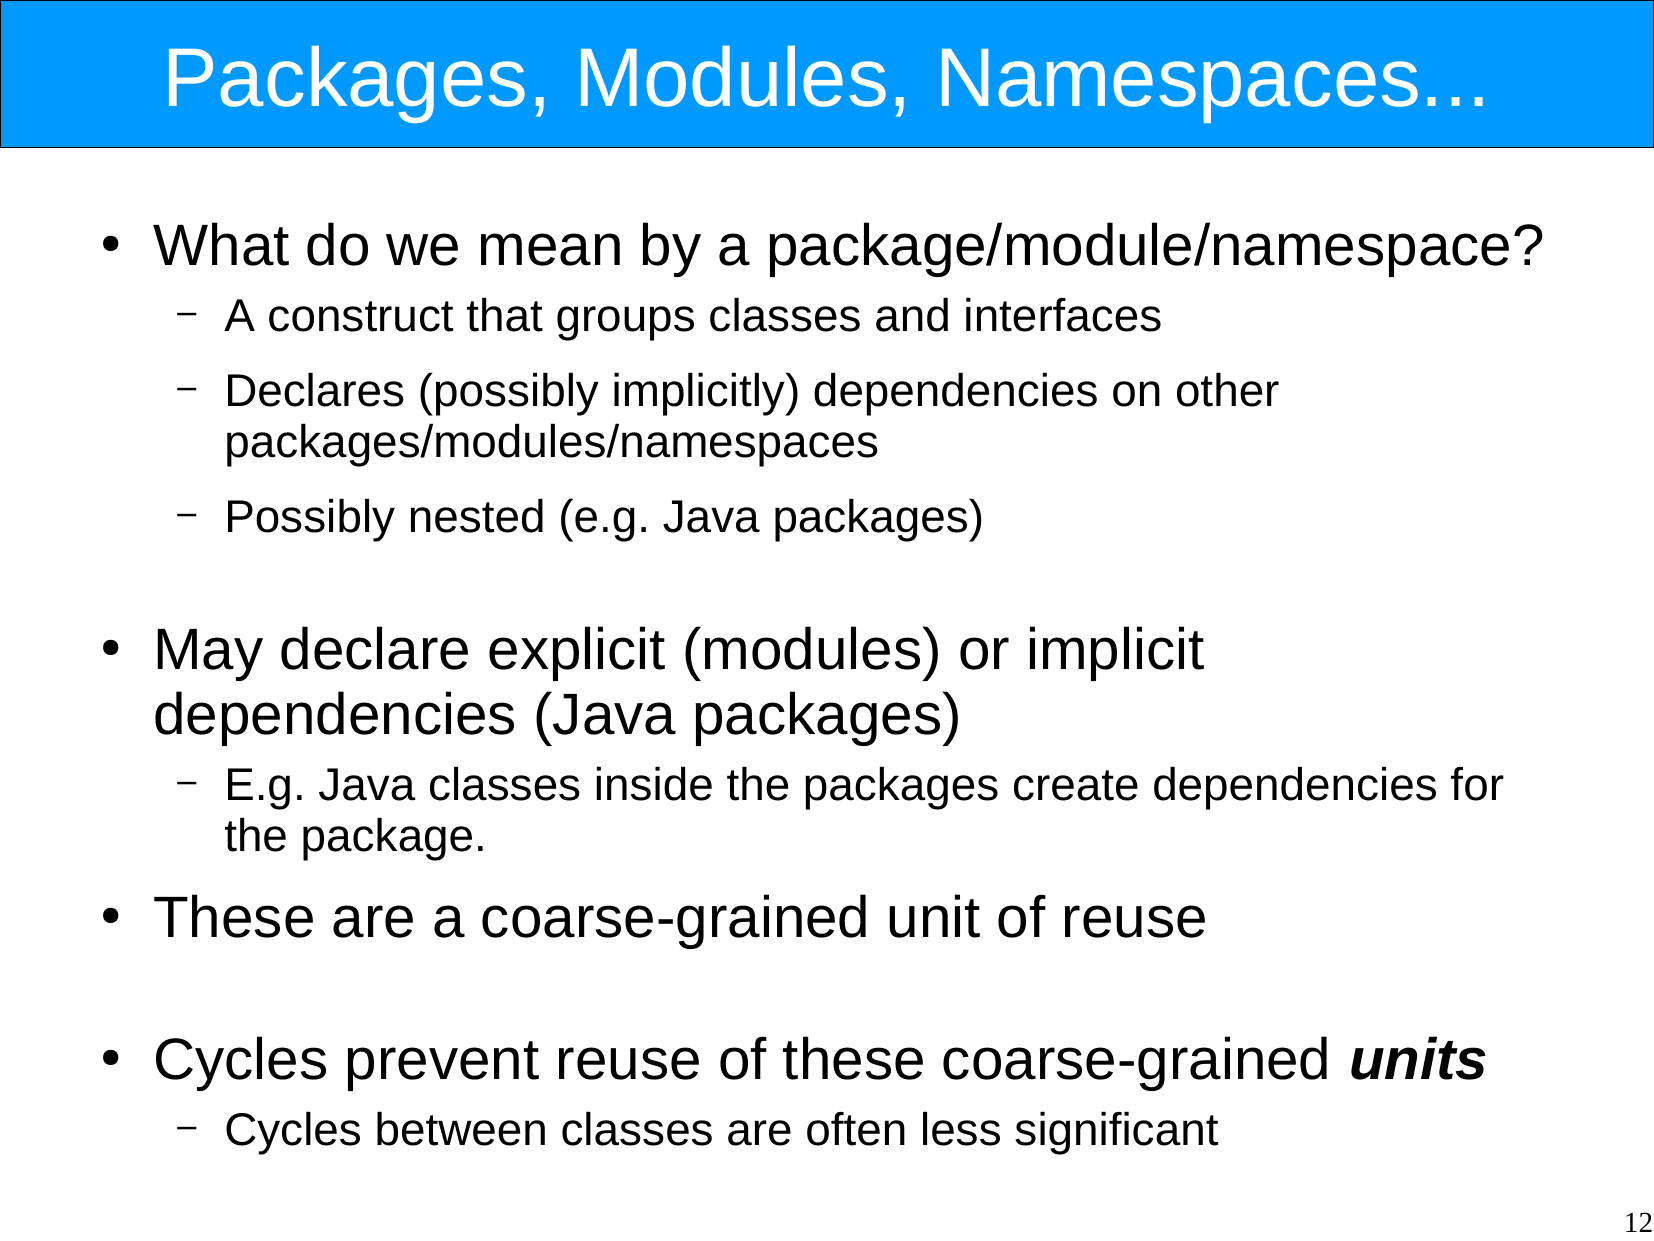

# Packages, Modules, Namespaces...
What do we mean by a package/module/namespace?
A construct that groups classes and interfaces
Declares (possibly implicitly) dependencies on other packages/modules/namespaces
Possibly nested (e.g. Java packages)
May declare explicit (modules) or implicit dependencies (Java packages)
E.g. Java classes inside the packages create dependencies for the package.
These are a coarse-grained unit of reuse
Cycles prevent reuse of these coarse-grained units
Cycles between classes are often less significant
12